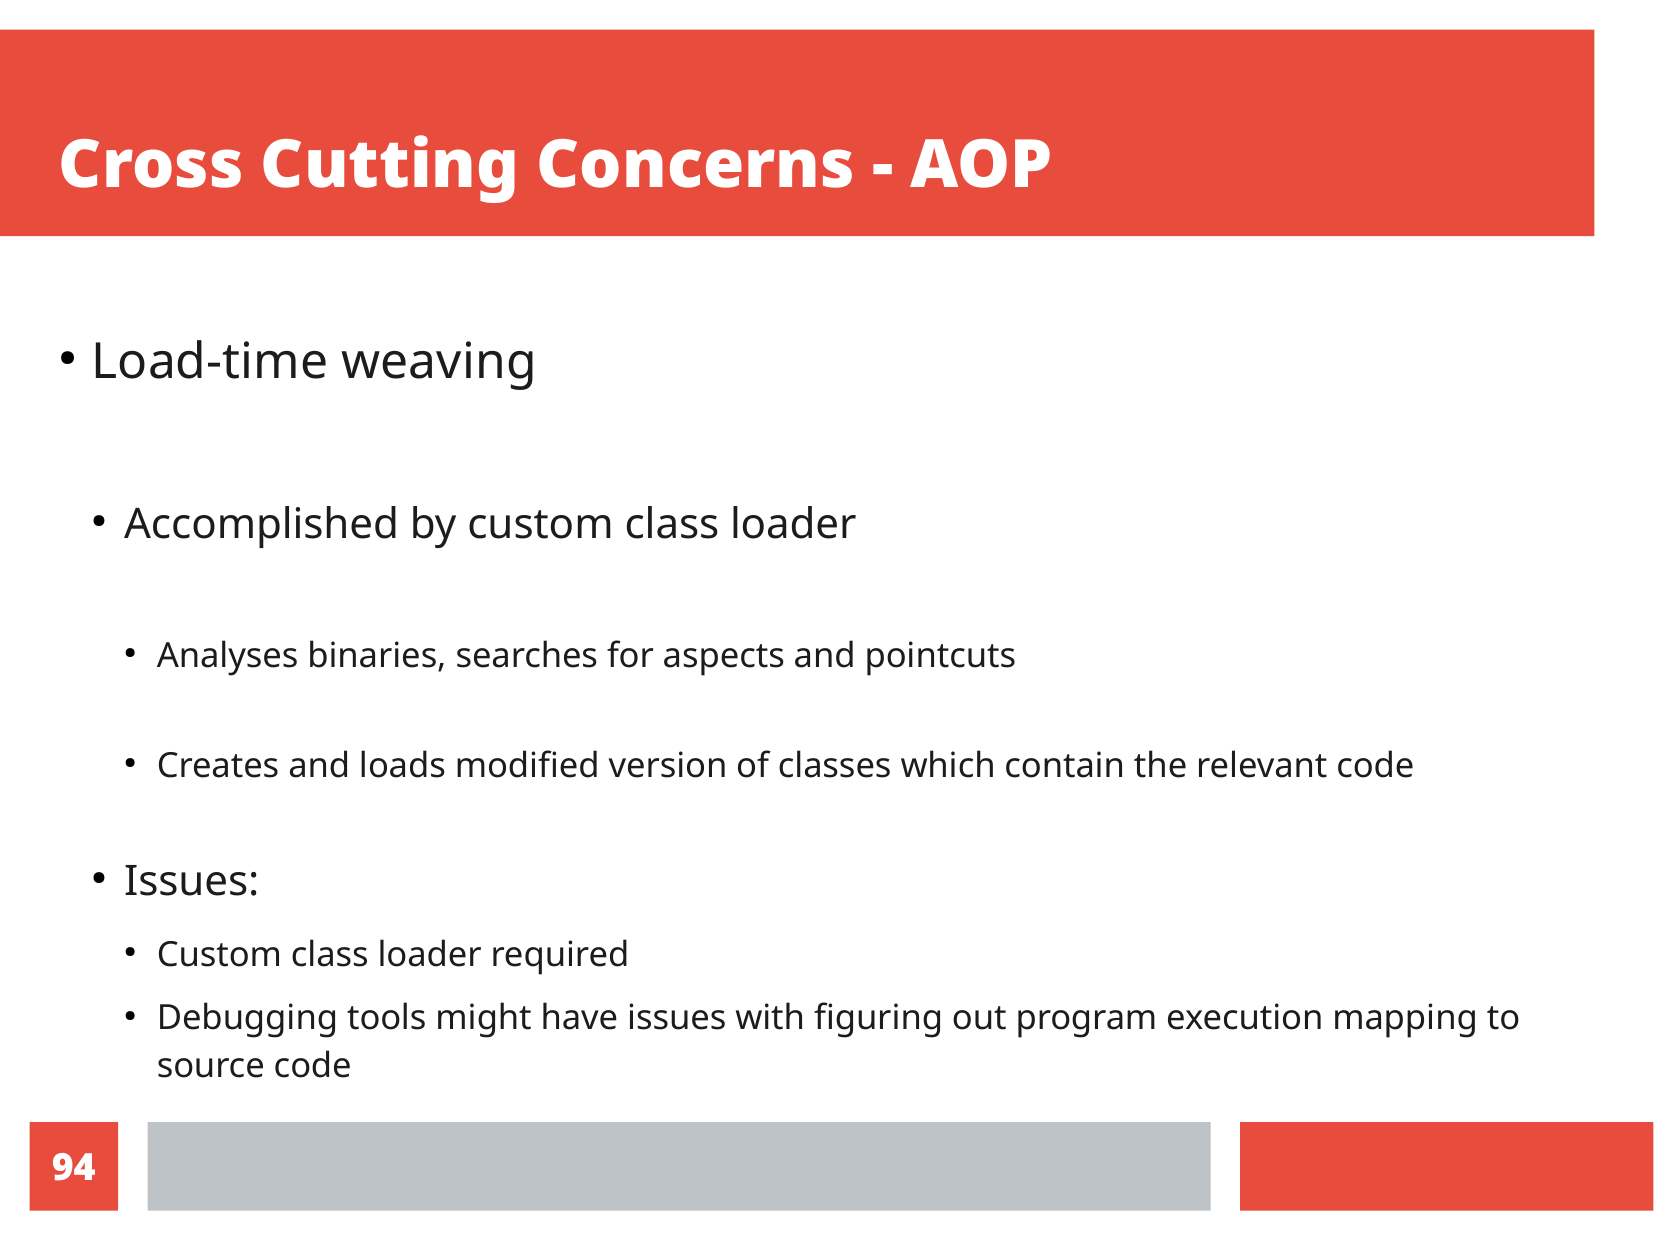

# Cross Cutting Concerns - AOP
Load-time weaving
Accomplished by custom class loader
Analyses binaries, searches for aspects and pointcuts
Creates and loads modified version of classes which contain the relevant code
Issues:
Custom class loader required
Debugging tools might have issues with figuring out program execution mapping to source code
94